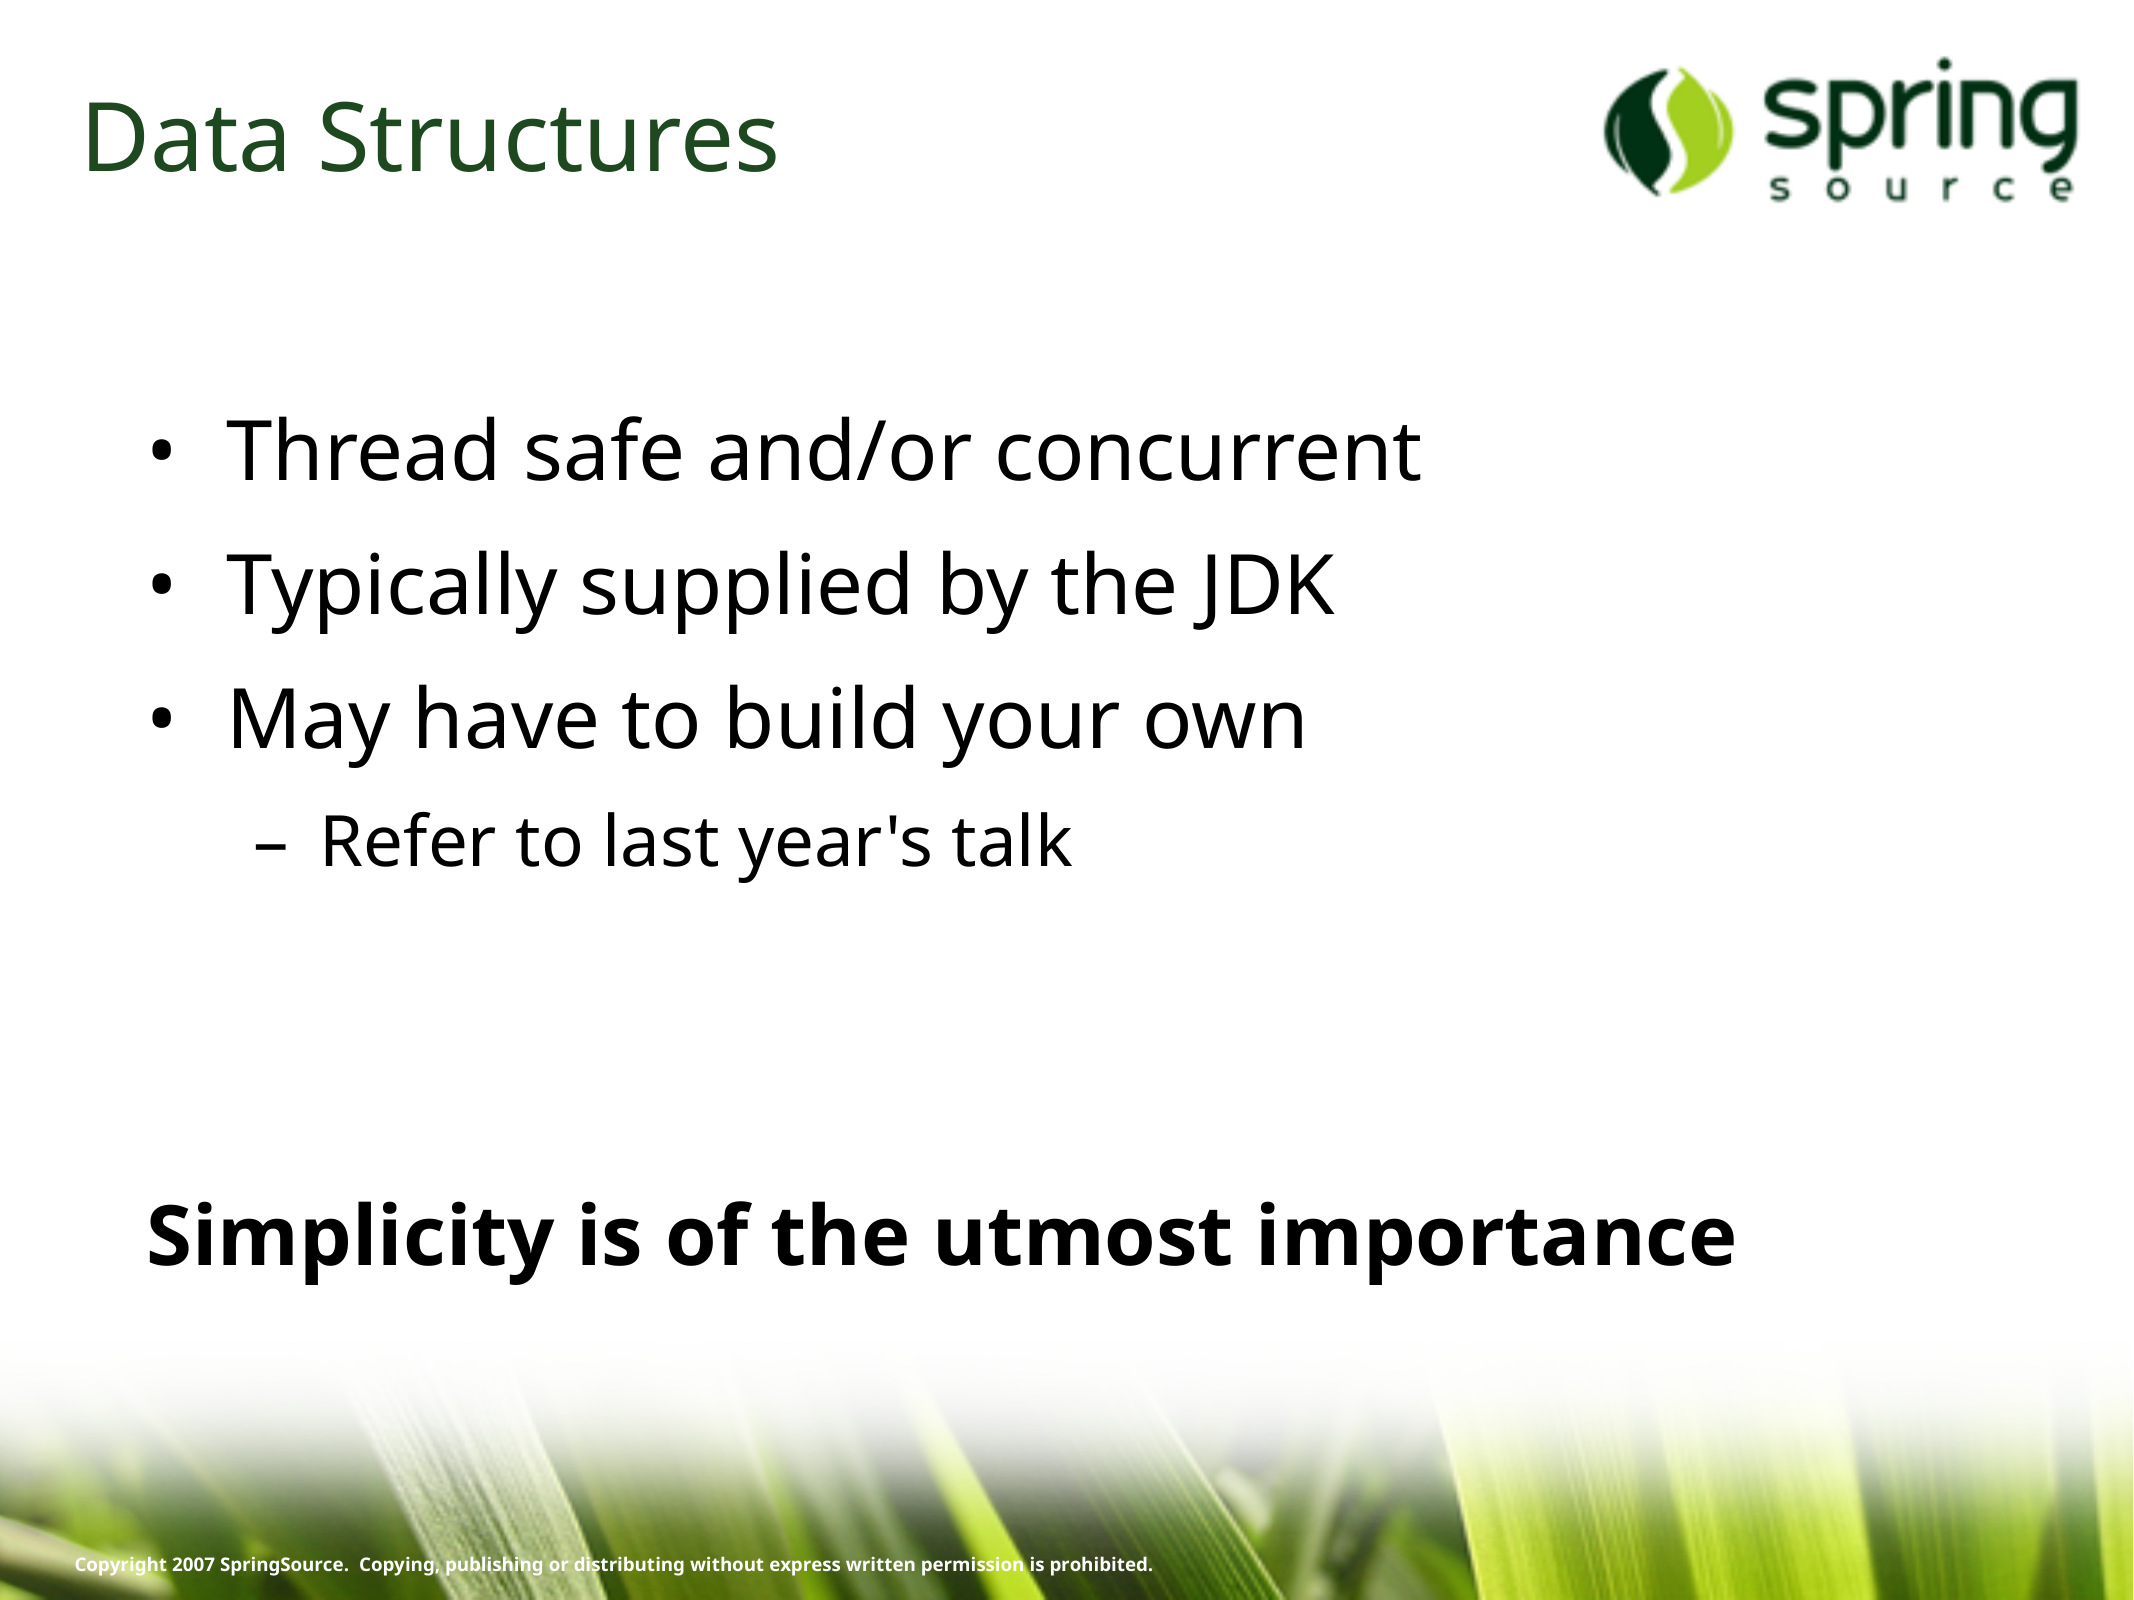

# Data Structures
Thread safe and/or concurrent
Typically supplied by the JDK
May have to build your own
Refer to last year's talk
Simplicity is of the utmost importance